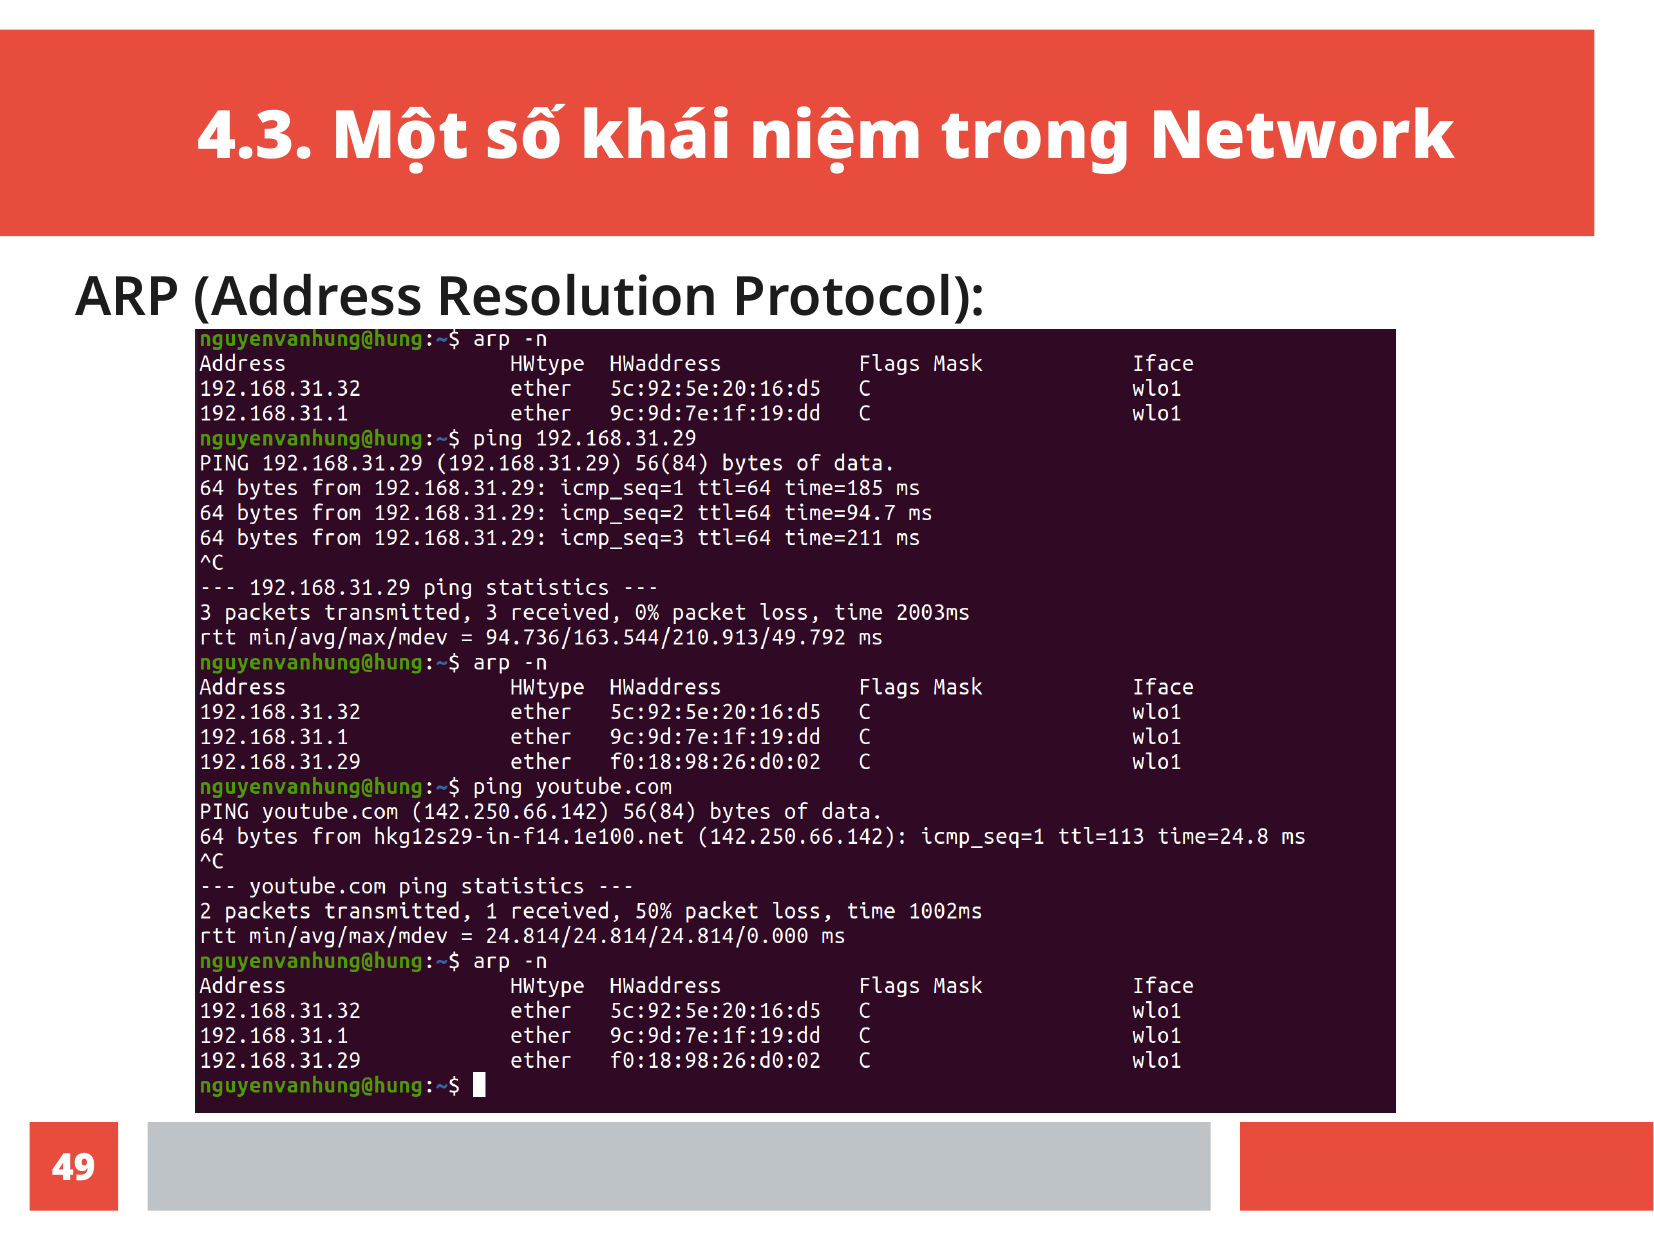

# 4.3. Một số khái niệm trong Network
ARP (Address Resolution Protocol):
49